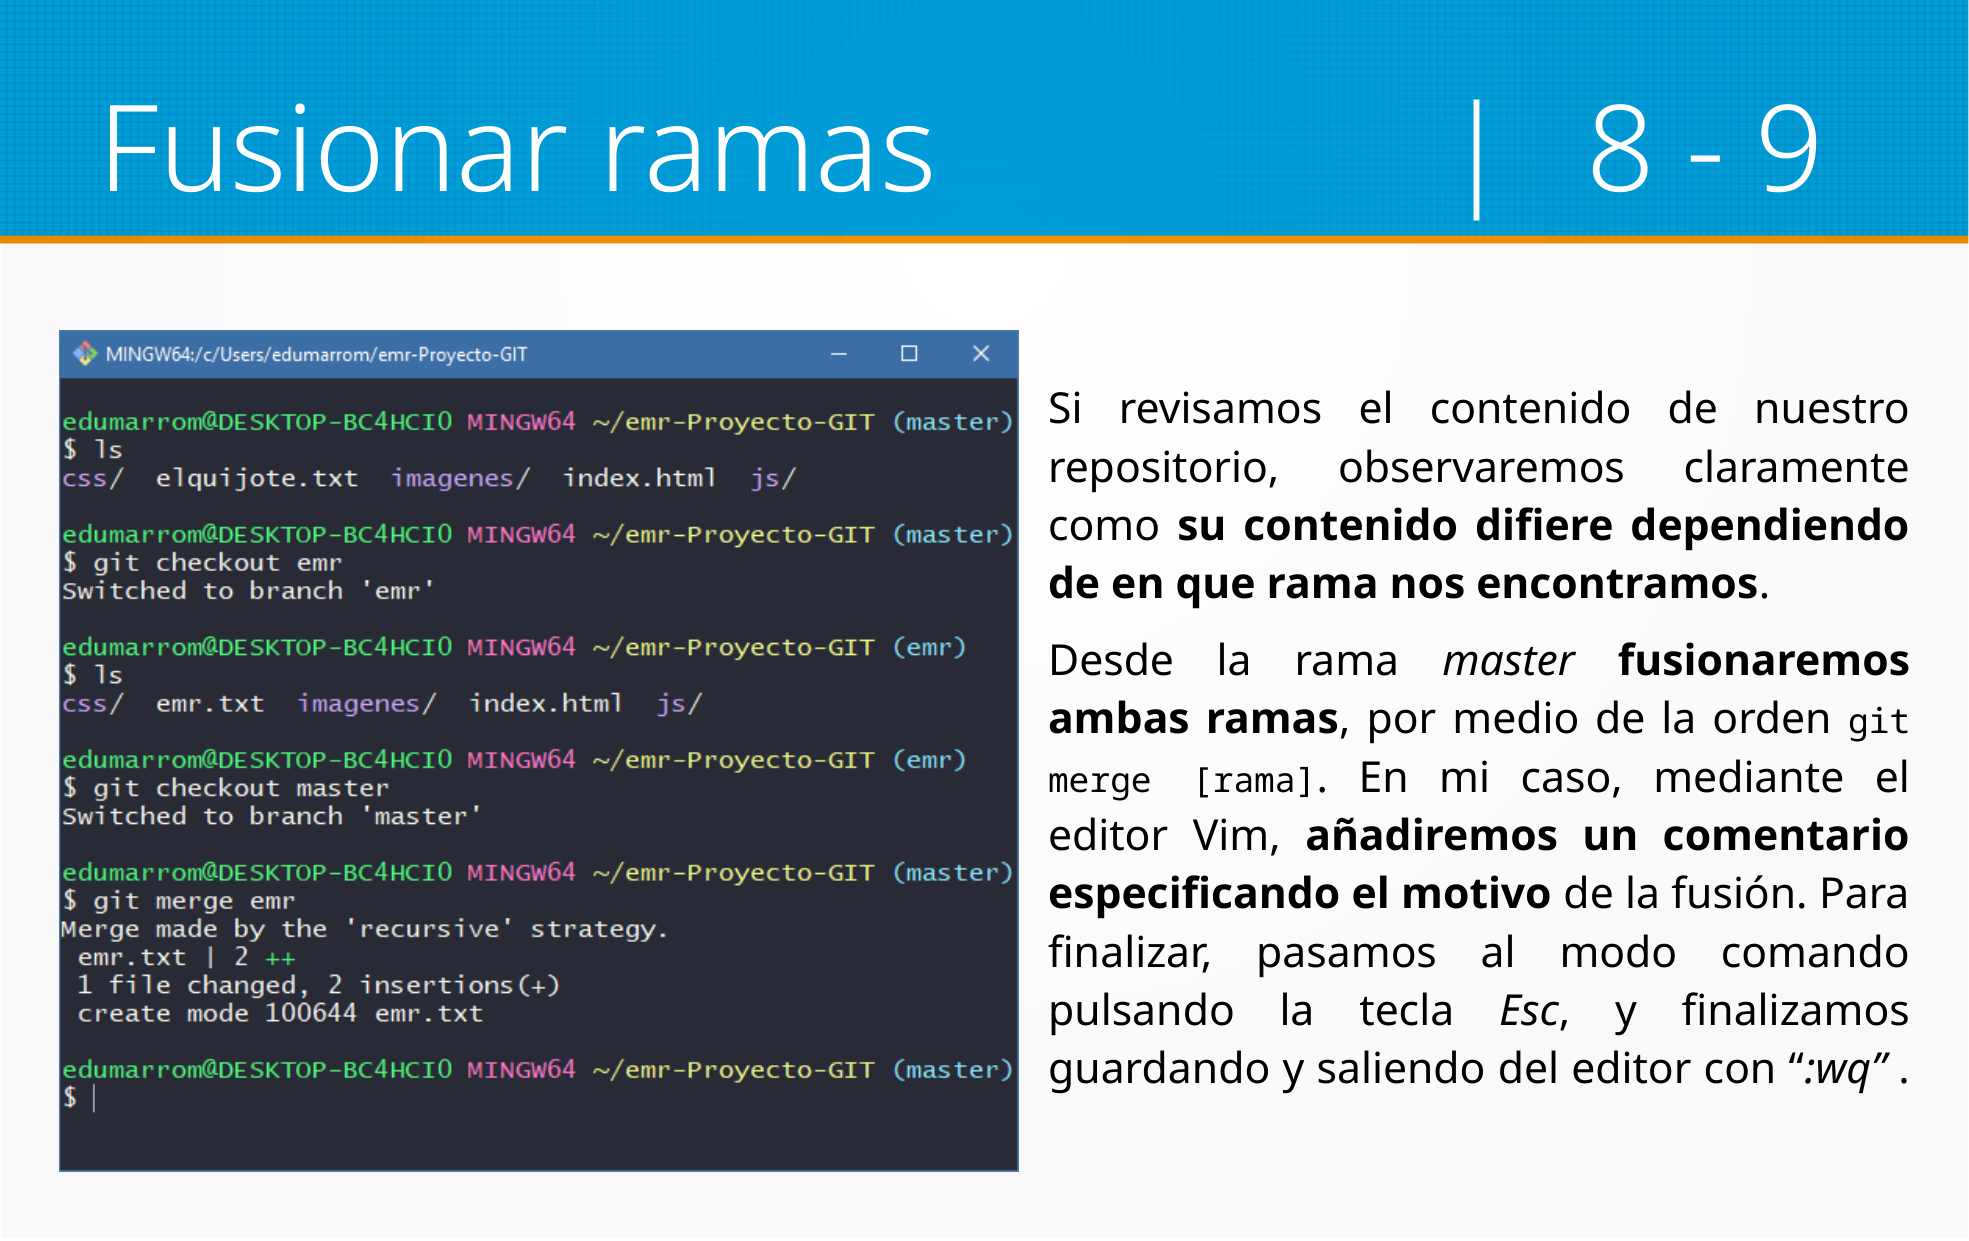

# Fusionar ramas								|		8 - 9
Si revisamos el contenido de nuestro repositorio, observaremos claramente como su contenido difiere dependiendo de en que rama nos encontramos.
Desde la rama master fusionaremos ambas ramas, por medio de la orden git merge [rama]. En mi caso, mediante el editor Vim, añadiremos un comentario especificando el motivo de la fusión. Para finalizar, pasamos al modo comando pulsando la tecla Esc, y finalizamos guardando y saliendo del editor con “:wq” .